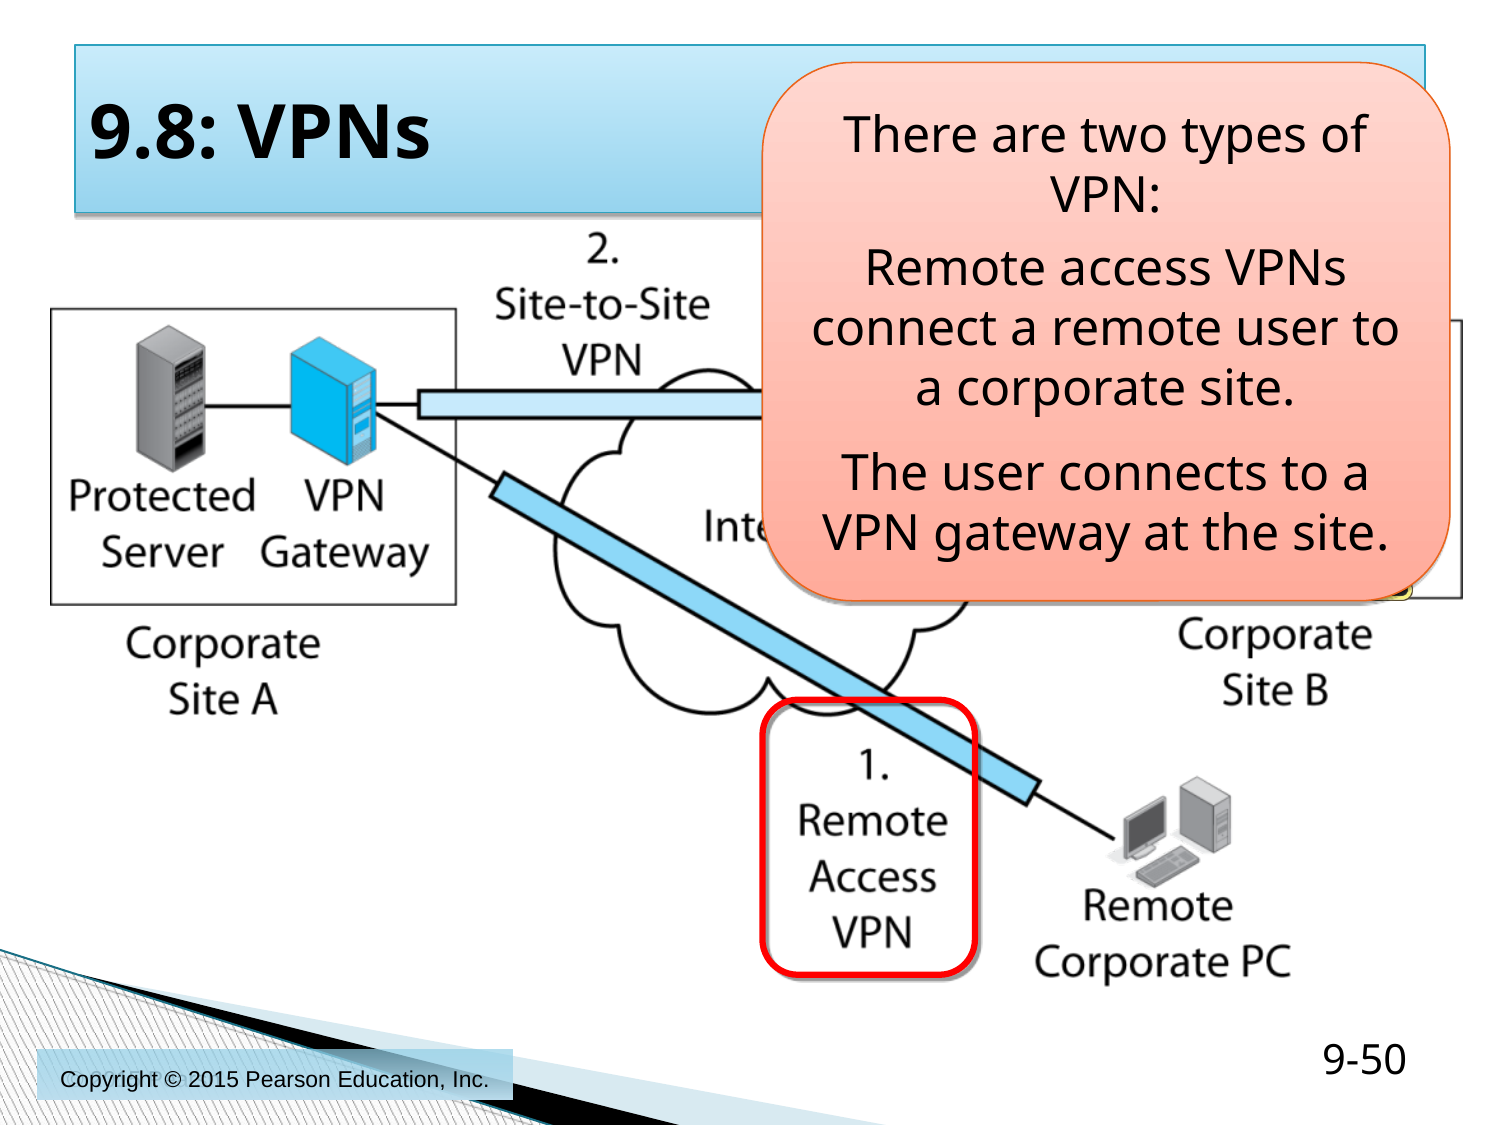

# 9.8: VPNs
There are two types of VPN:
Remote access VPNs connect a remote user to a corporate site.
The user connects to a VPN gateway at the site.
© 2015 Pearsn
Copyright © 2015 Pearson Education, Inc.